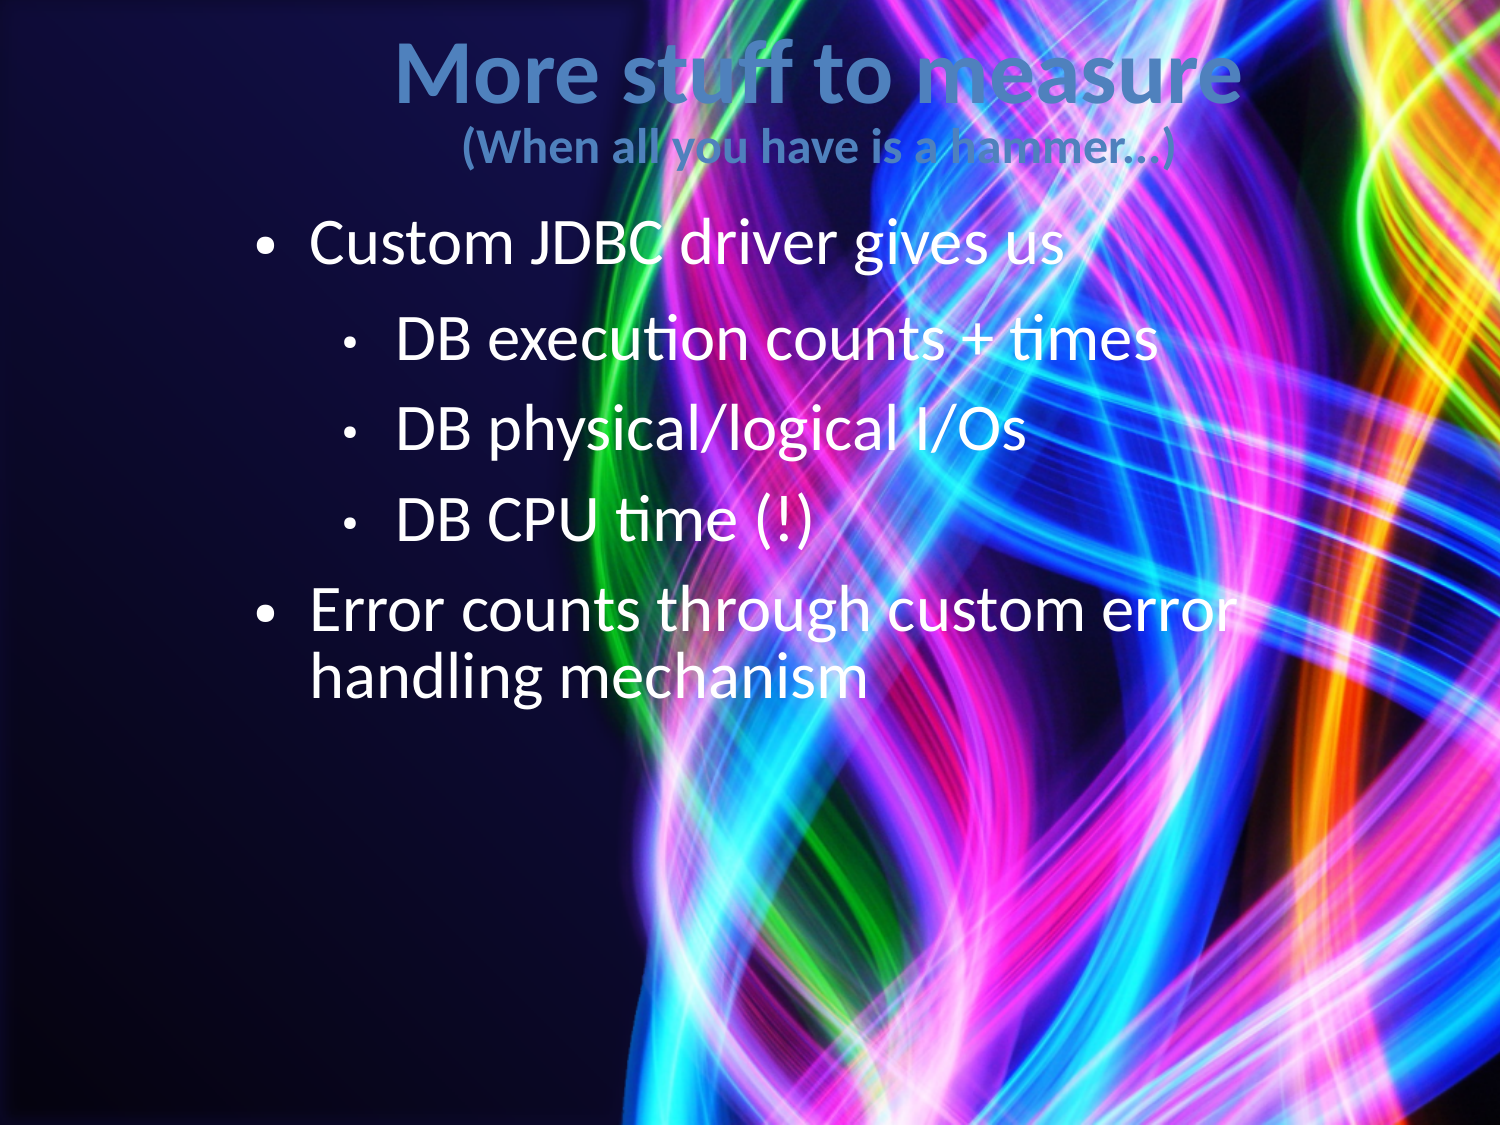

# More stuff to measure (When all you have is a hammer...)
Custom JDBC driver gives us
DB execution counts + times
DB physical/logical I/Os
DB CPU time (!)
Error counts through custom error handling mechanism